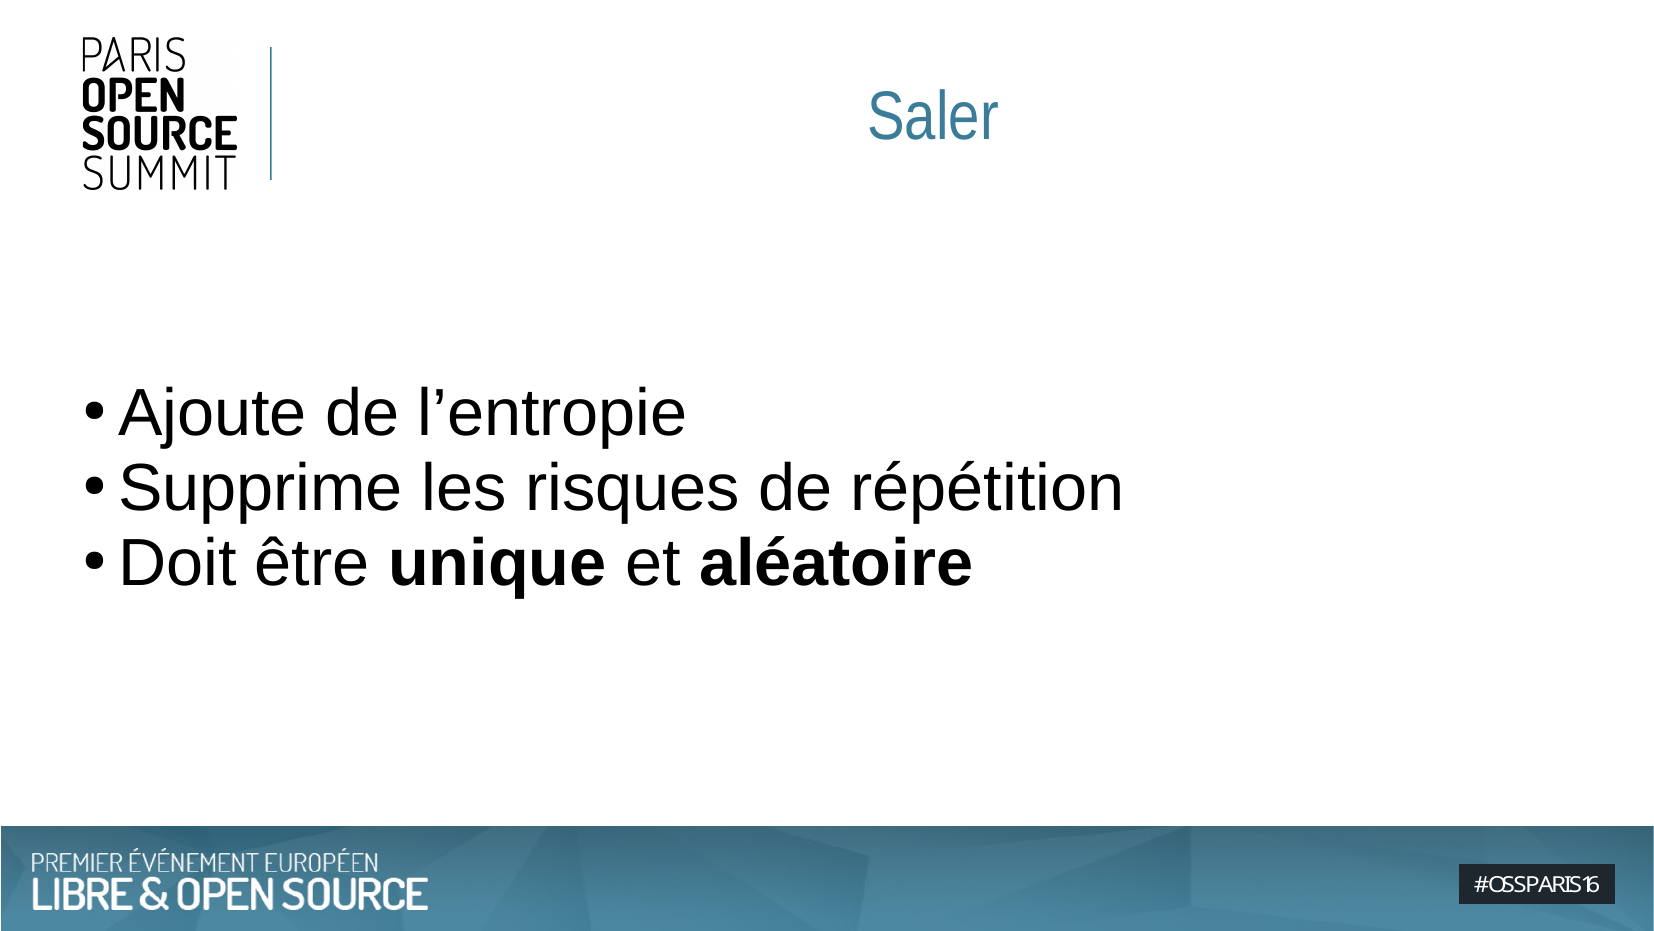

# Saler
Ajoute de l’entropie
Supprime les risques de répétition
Doit être unique et aléatoire